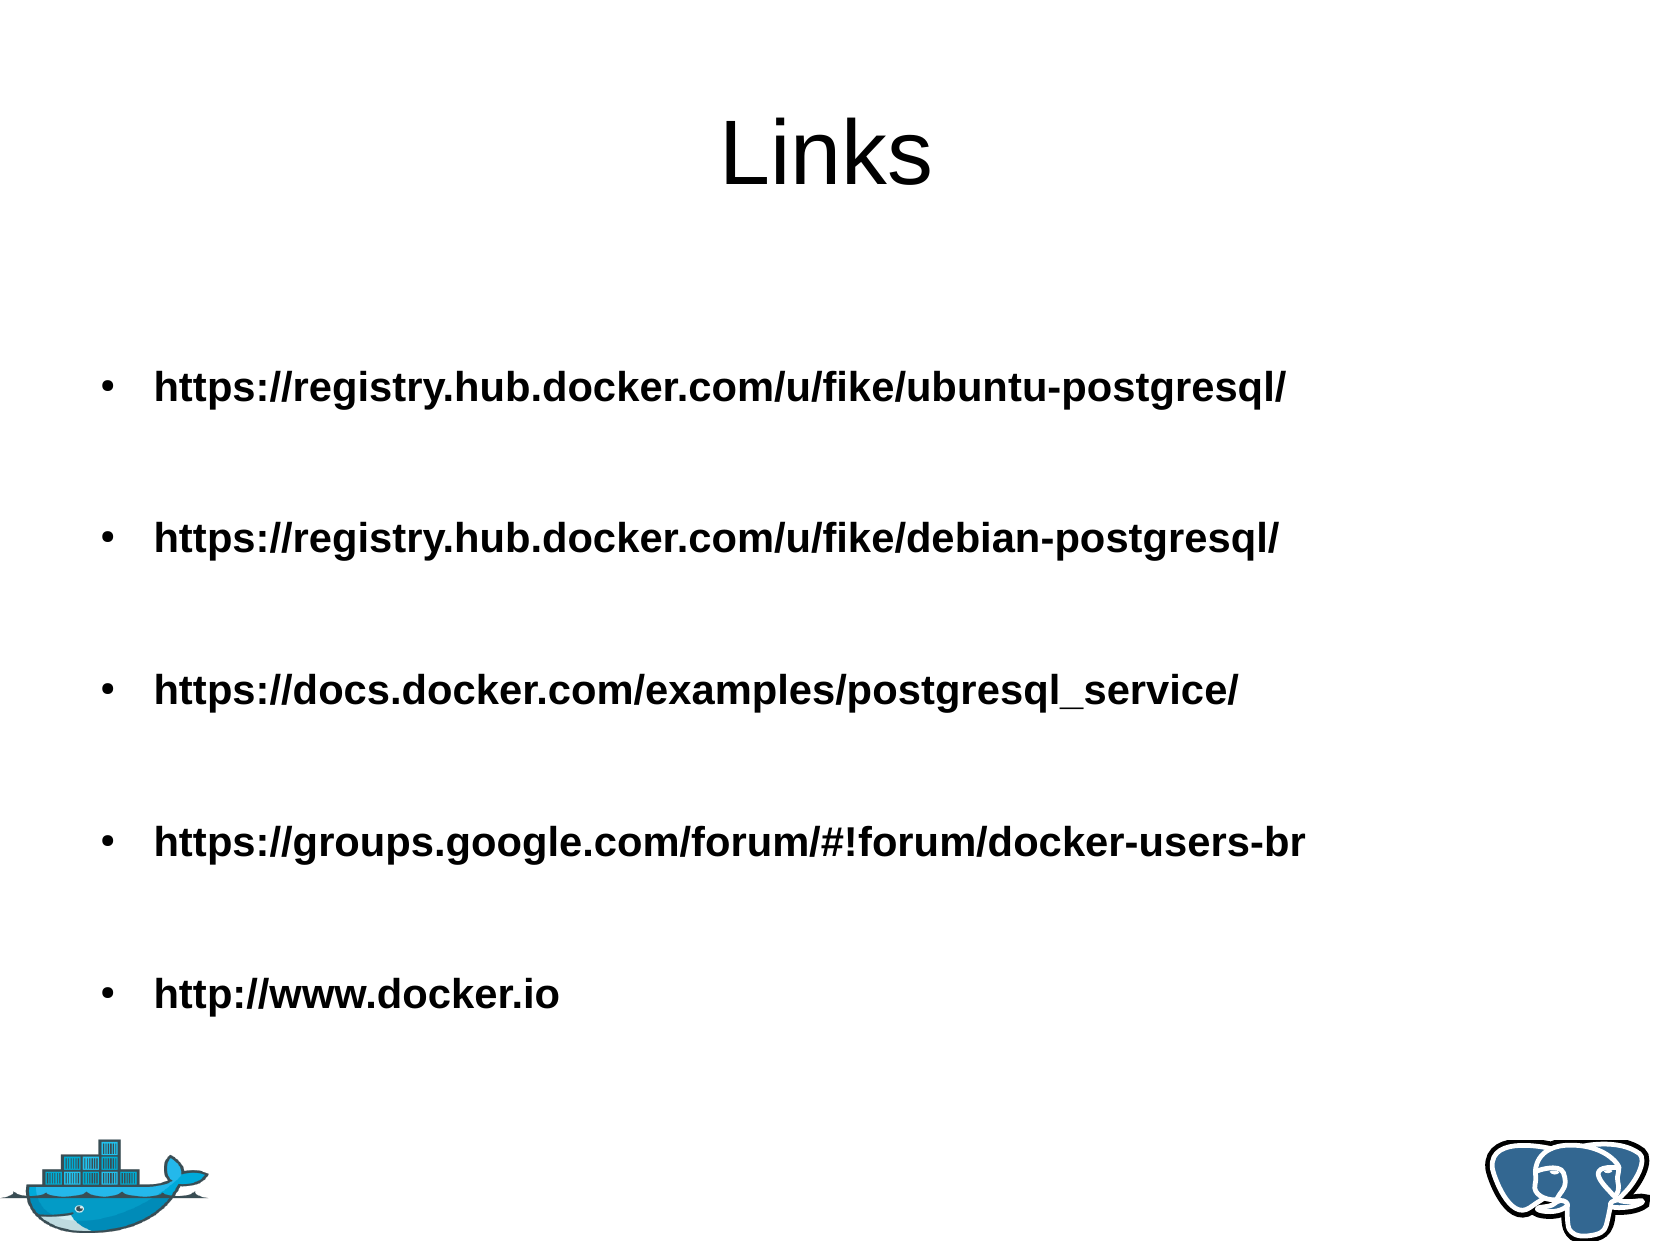

# Links
https://registry.hub.docker.com/u/fike/ubuntu-postgresql/
https://registry.hub.docker.com/u/fike/debian-postgresql/
https://docs.docker.com/examples/postgresql_service/
https://groups.google.com/forum/#!forum/docker-users-br
http://www.docker.io